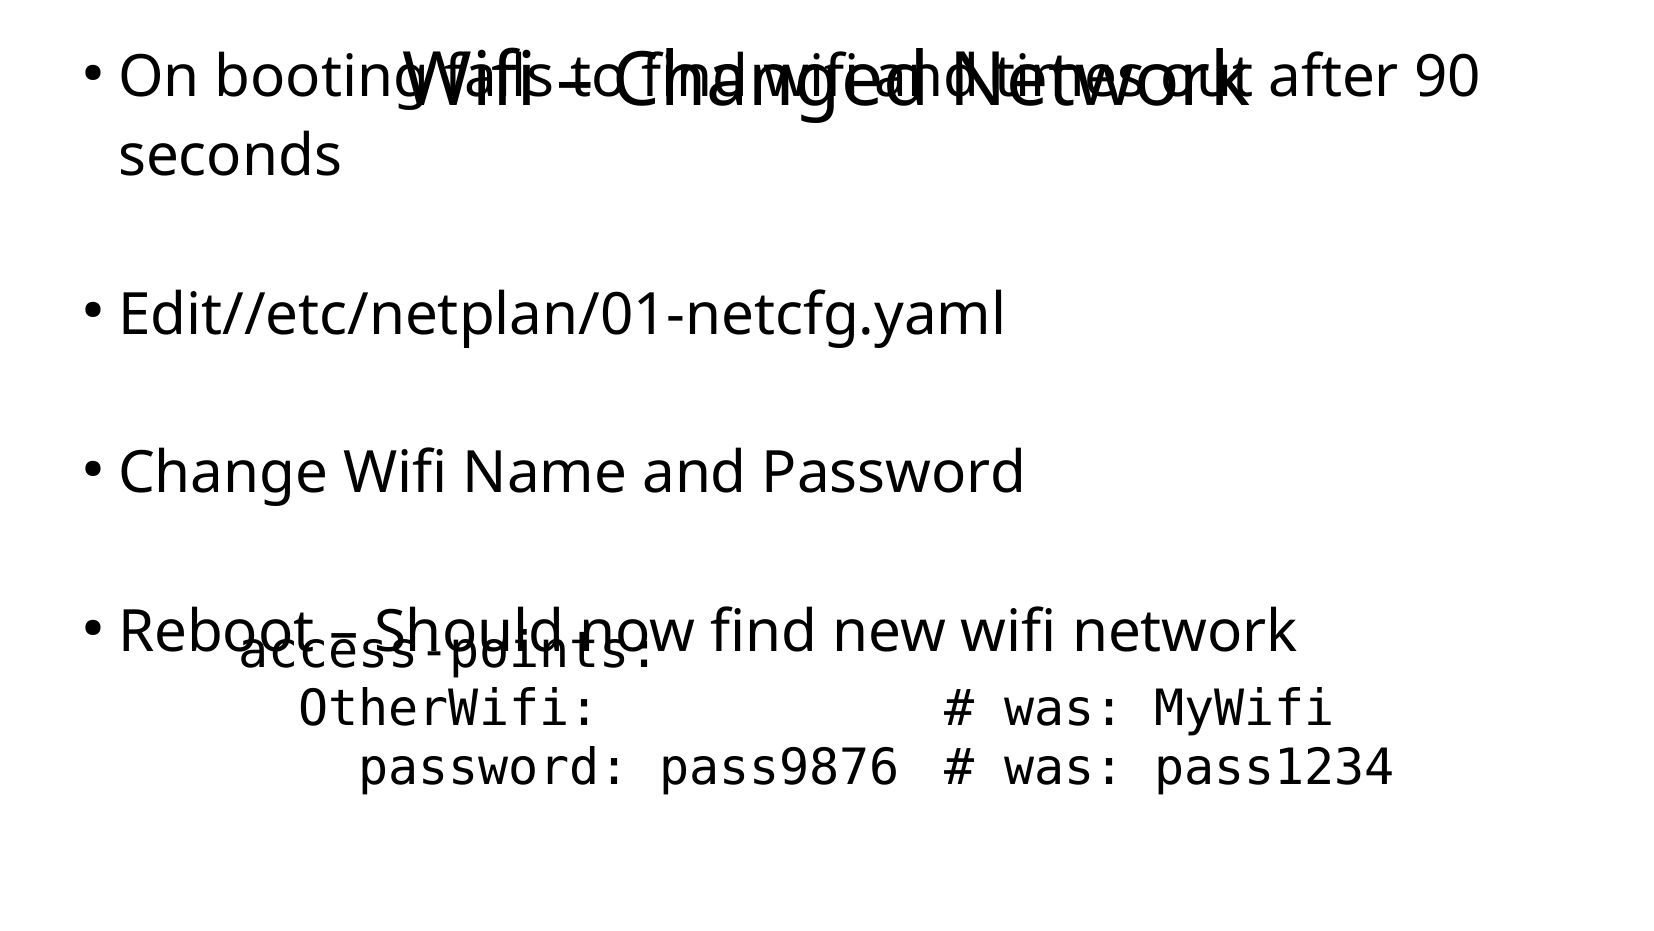

# Wifi – Changed Network
On booting fails to find wifi and times out after 90 seconds
Edit//etc/netplan/01-netcfg.yaml
Change Wifi Name and Password
Reboot – Should now find new wifi network
 access-points:
 OtherWifi:					# was: MyWifi
 password: pass9876	# was: pass1234